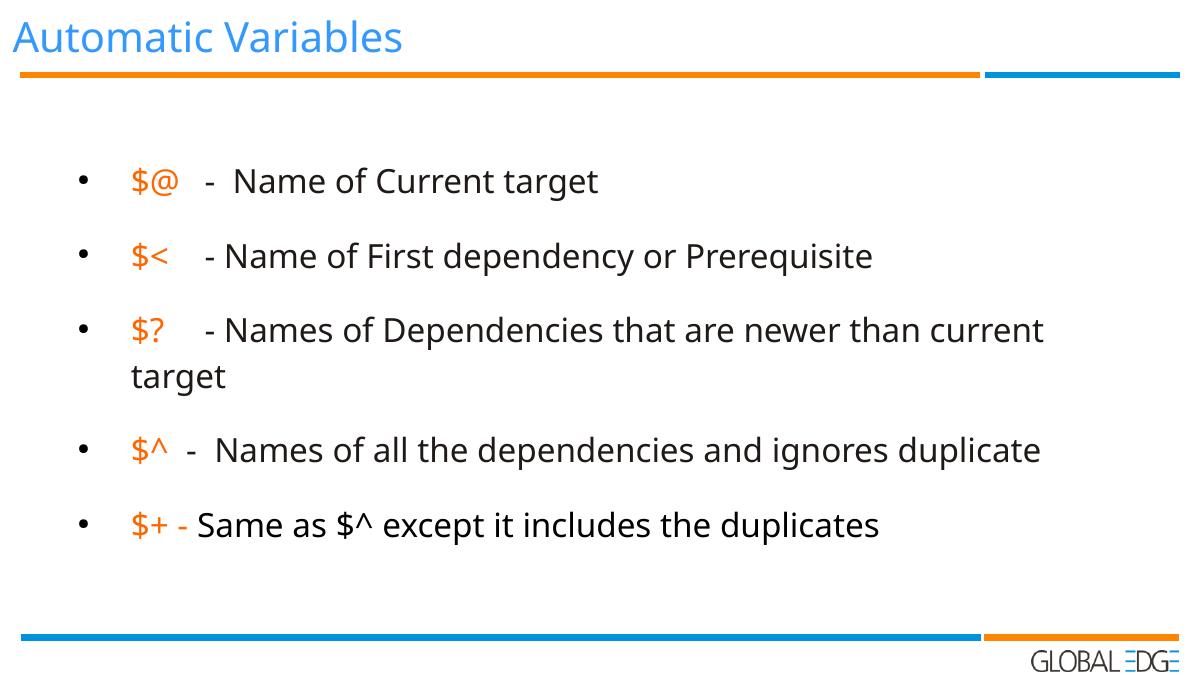

# Automatic Variables
$@ 	- Name of Current target
$< 	- Name of First dependency or Prerequisite
$? 	- Names of Dependencies that are newer than current 	 target
$^ - Names of all the dependencies and ignores duplicate
$+ - Same as $^ except it includes the duplicates